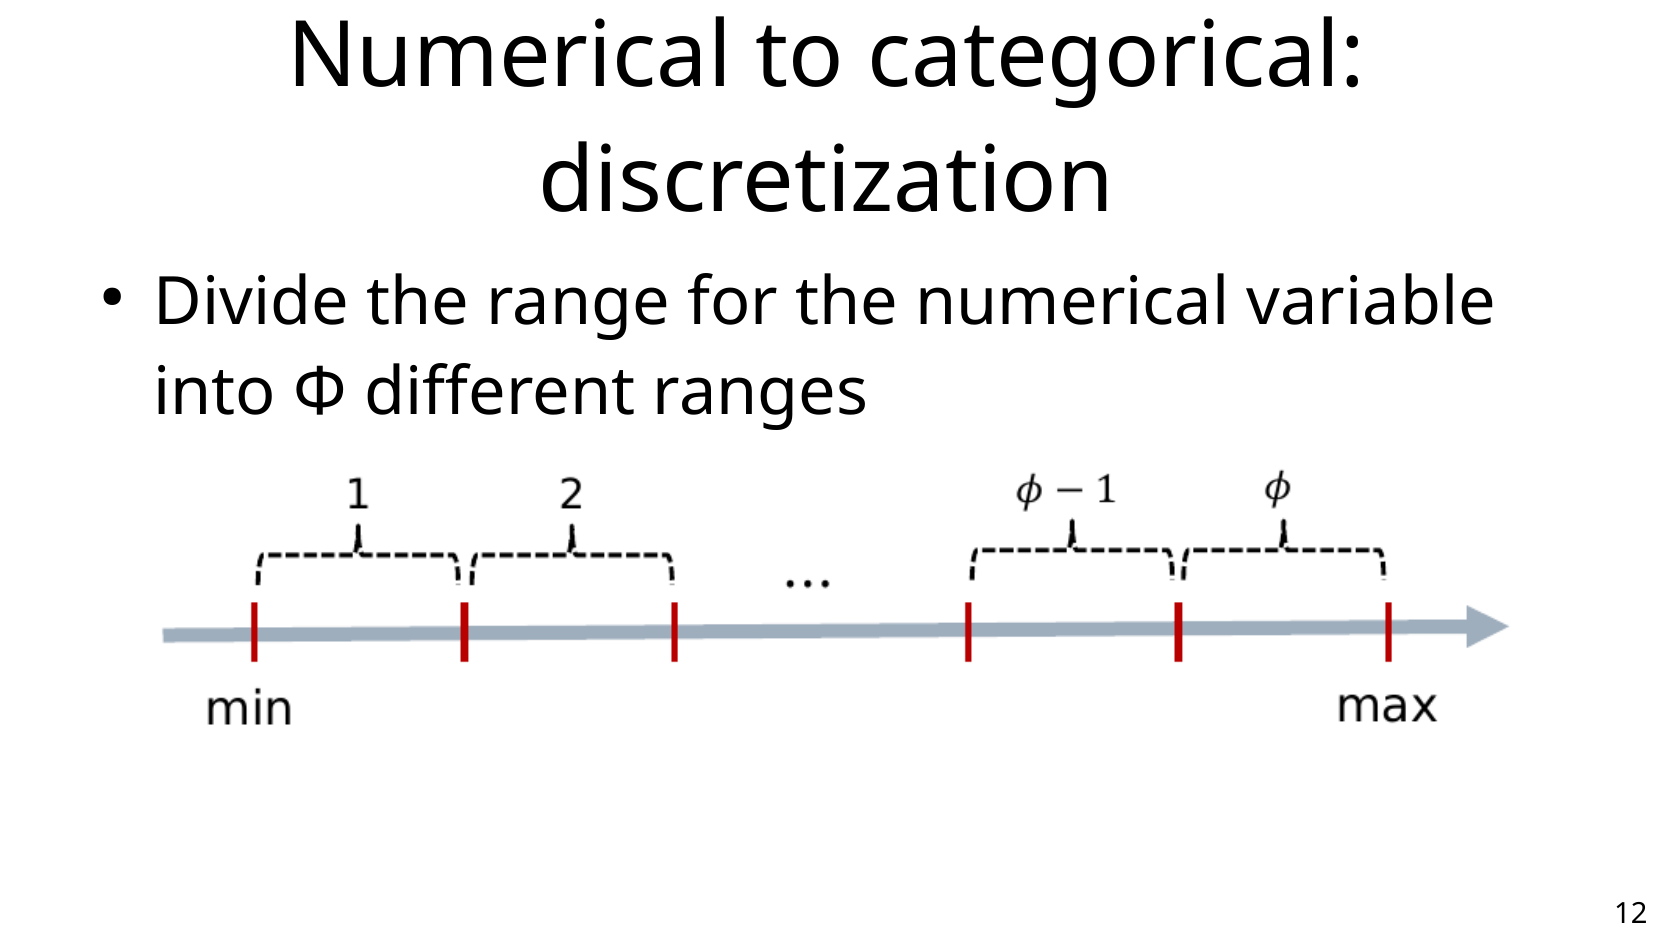

# Numerical to categorical: discretization
Divide the range for the numerical variable into Φ different ranges
12